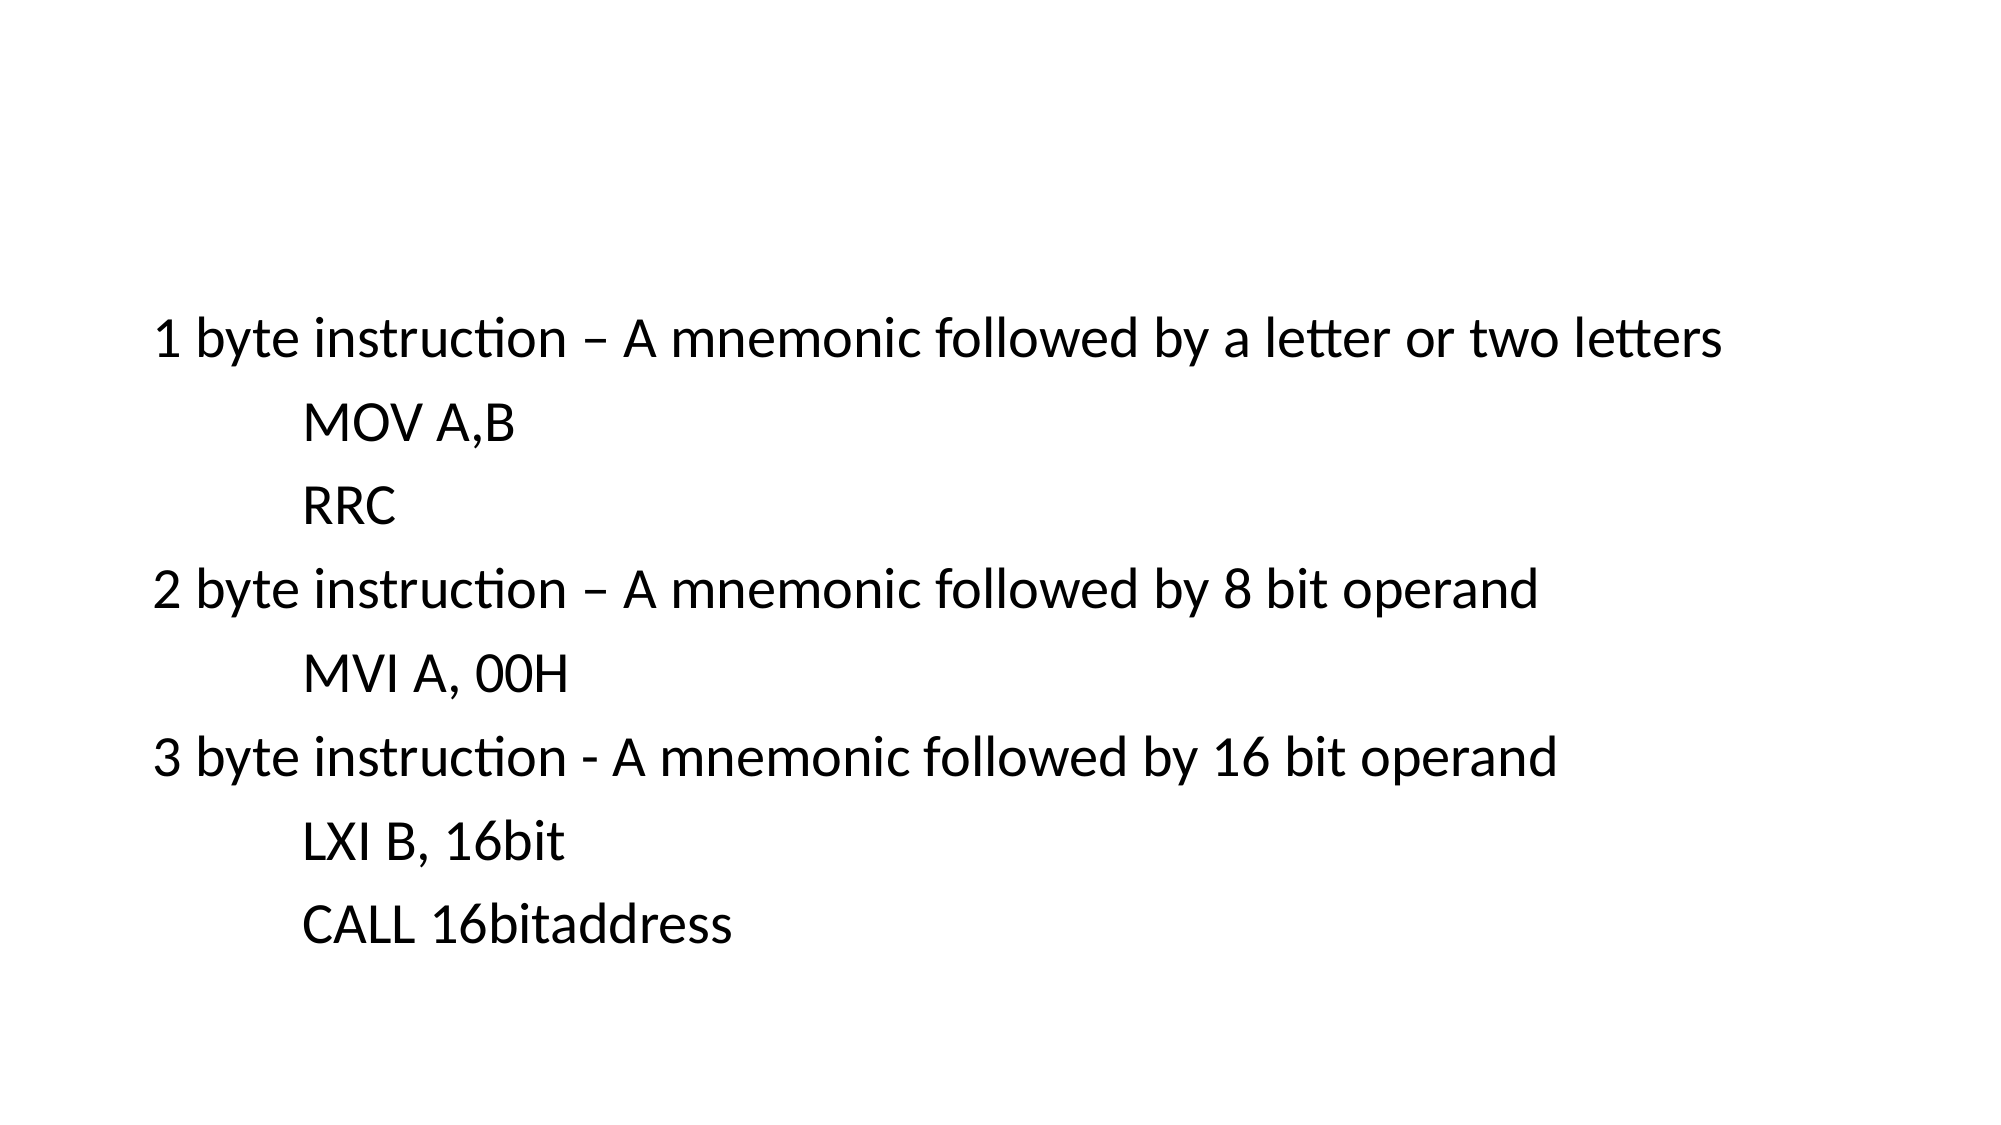

#
1 byte instruction – A mnemonic followed by a letter or two letters
	MOV A,B
	RRC
2 byte instruction – A mnemonic followed by 8 bit operand
	MVI A, 00H
3 byte instruction - A mnemonic followed by 16 bit operand
	LXI B, 16bit
	CALL 16bitaddress